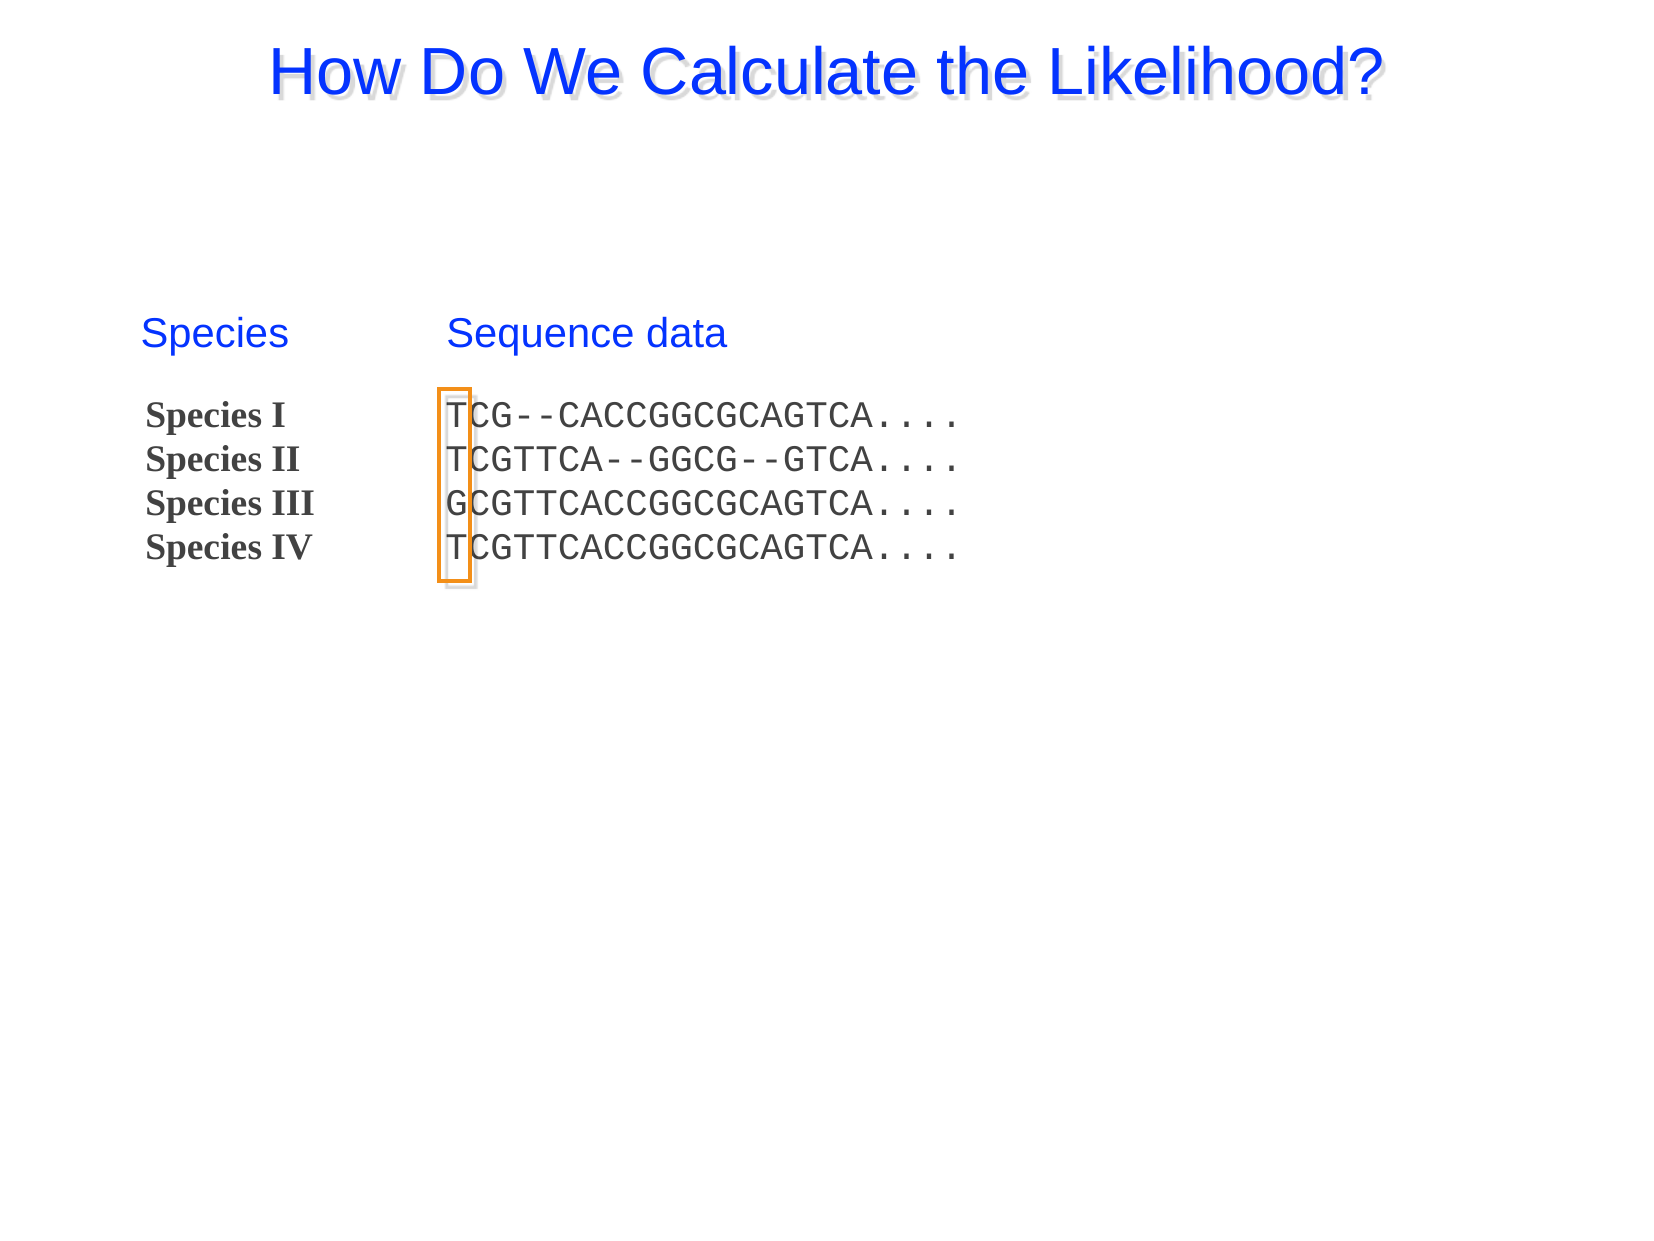

How Do We Calculate the Likelihood?
Species
Sequence data
Species I 	TCG--CACCGGCGCAGTCA....
Species II 	TCGTTCA--GGCG--GTCA....
Species III 	GCGTTCACCGGCGCAGTCA....
Species IV 	TCGTTCACCGGCGCAGTCA....